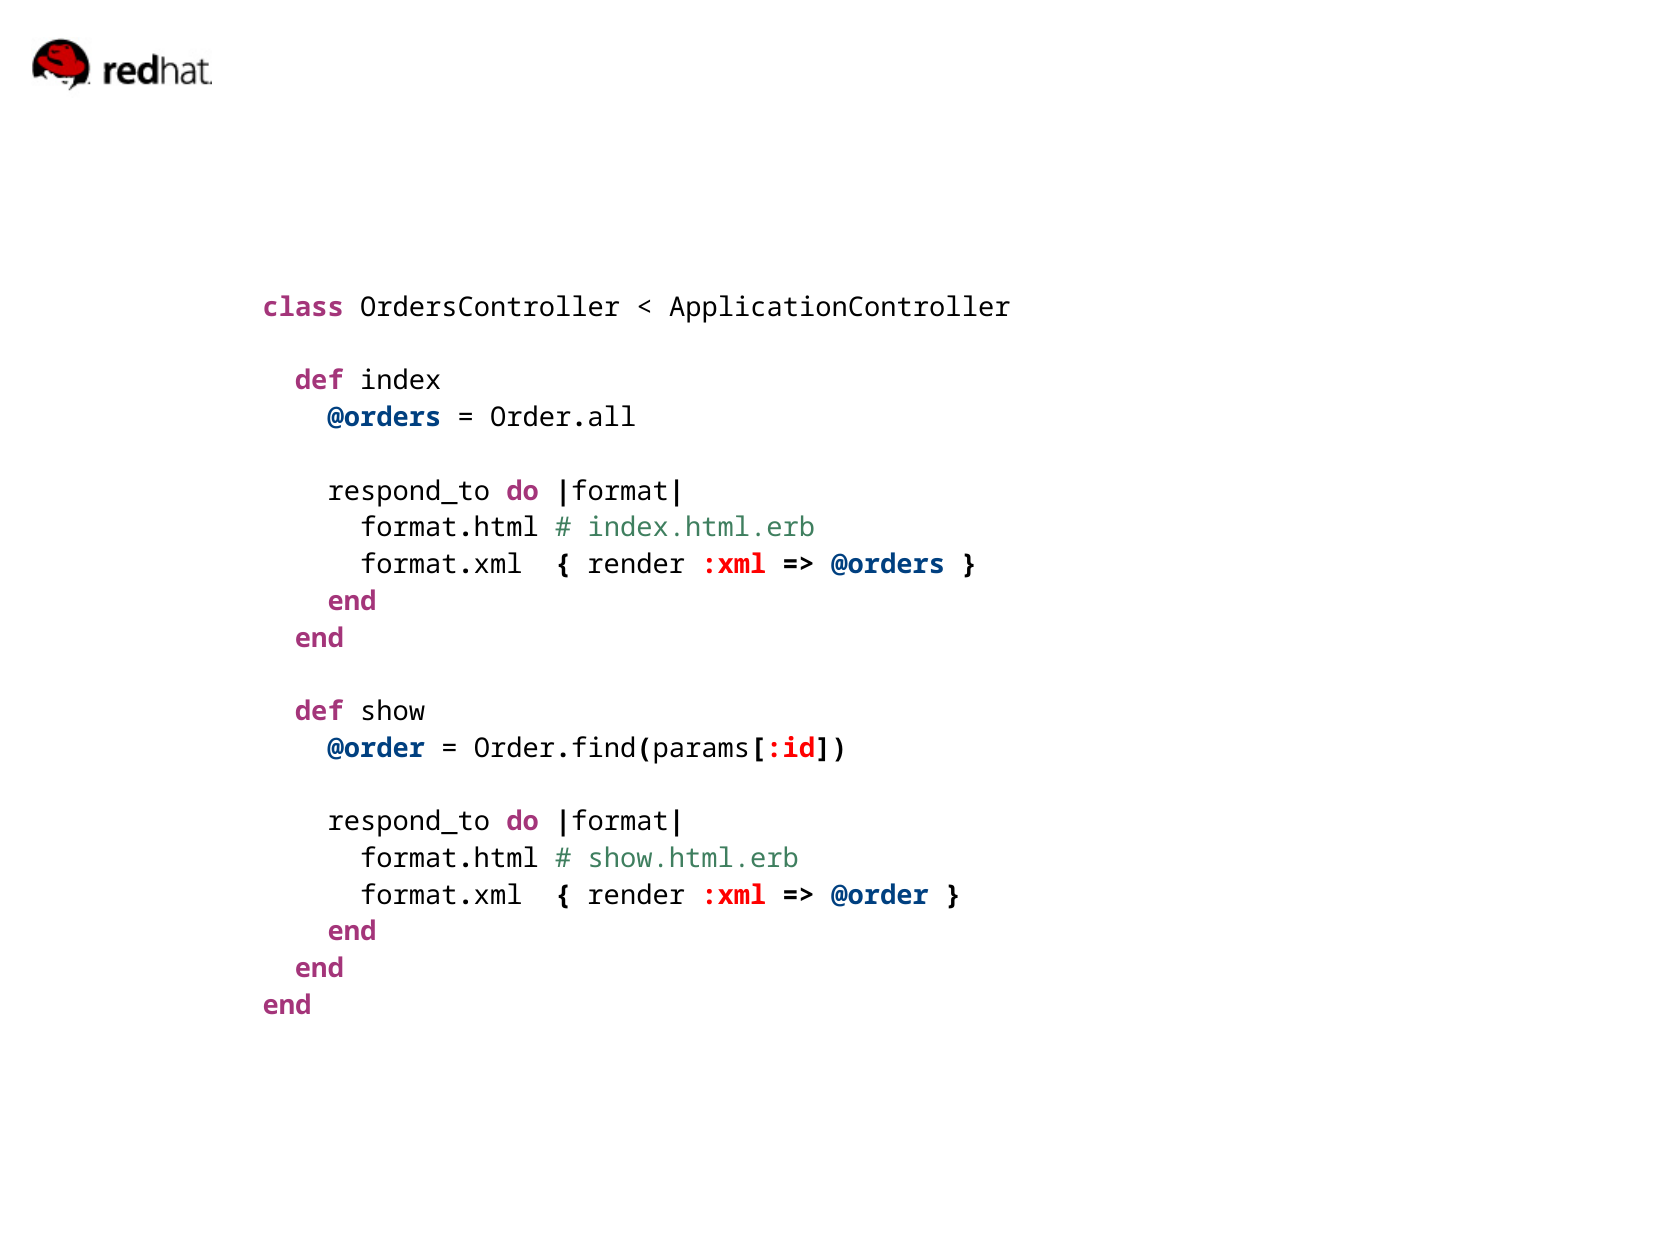

class OrdersController < ApplicationController
 def index
 @orders = Order.all
 respond_to do |format|
 format.html # index.html.erb
 format.xml { render :xml => @orders }
 end
 end
 def show
 @order = Order.find(params[:id])
 respond_to do |format|
 format.html # show.html.erb
 format.xml { render :xml => @order }
 end
 end
end